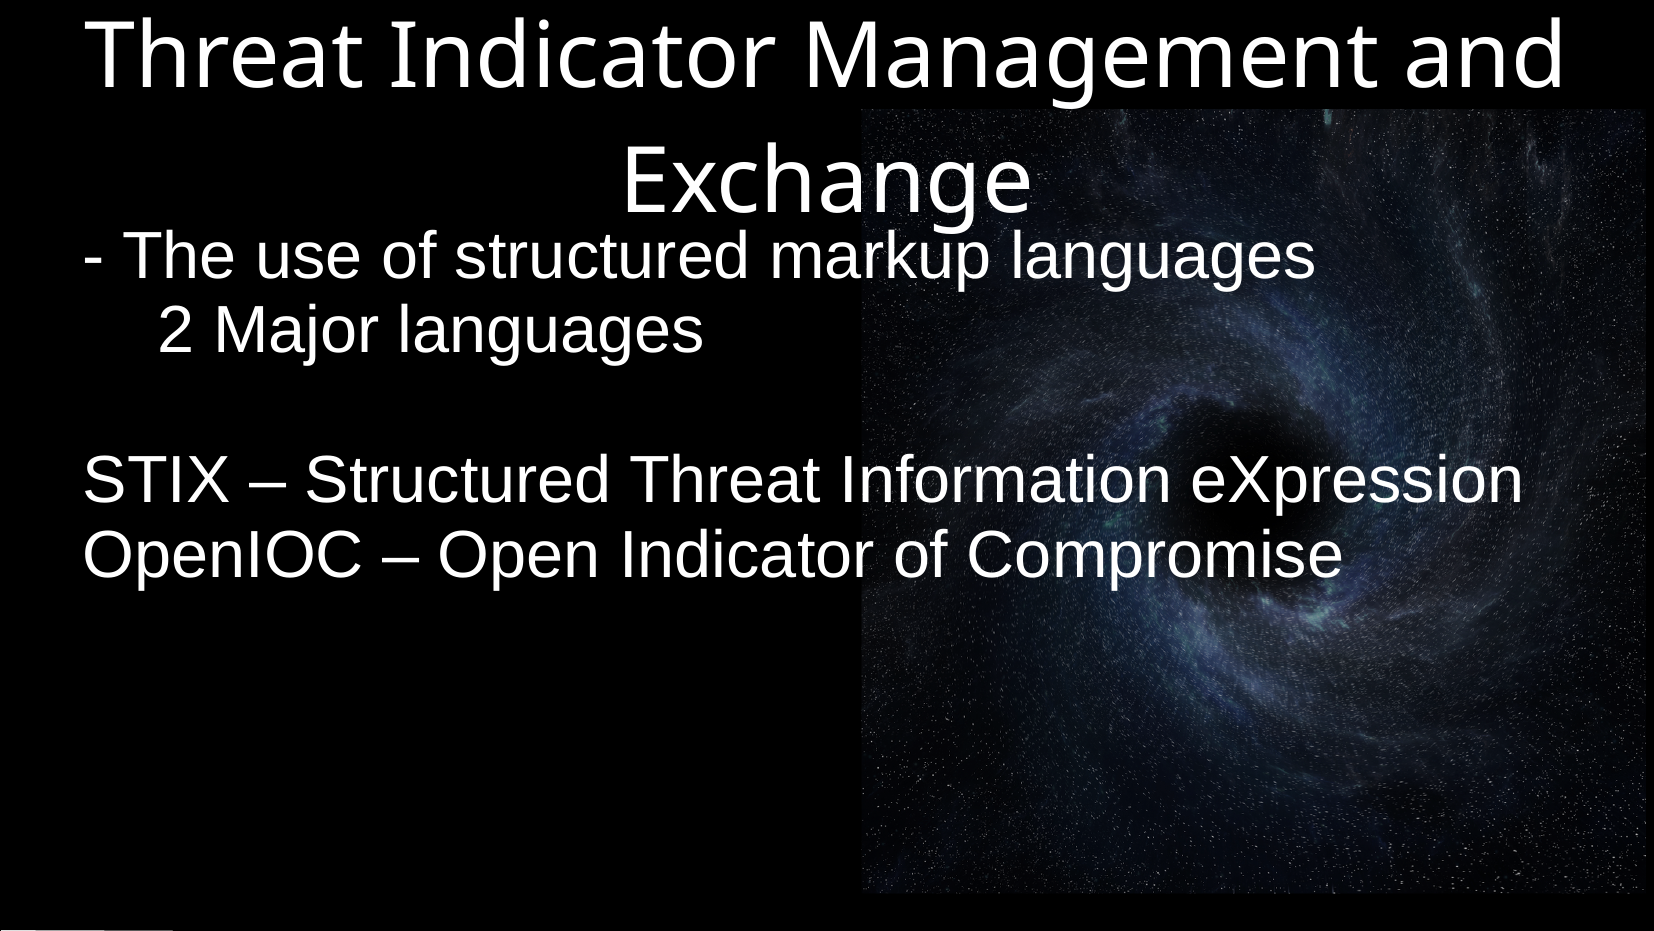

# Threat Indicator Management and Exchange
- The use of structured markup languages
	2 Major languages
STIX – Structured Threat Information eXpression
OpenIOC – Open Indicator of Compromise